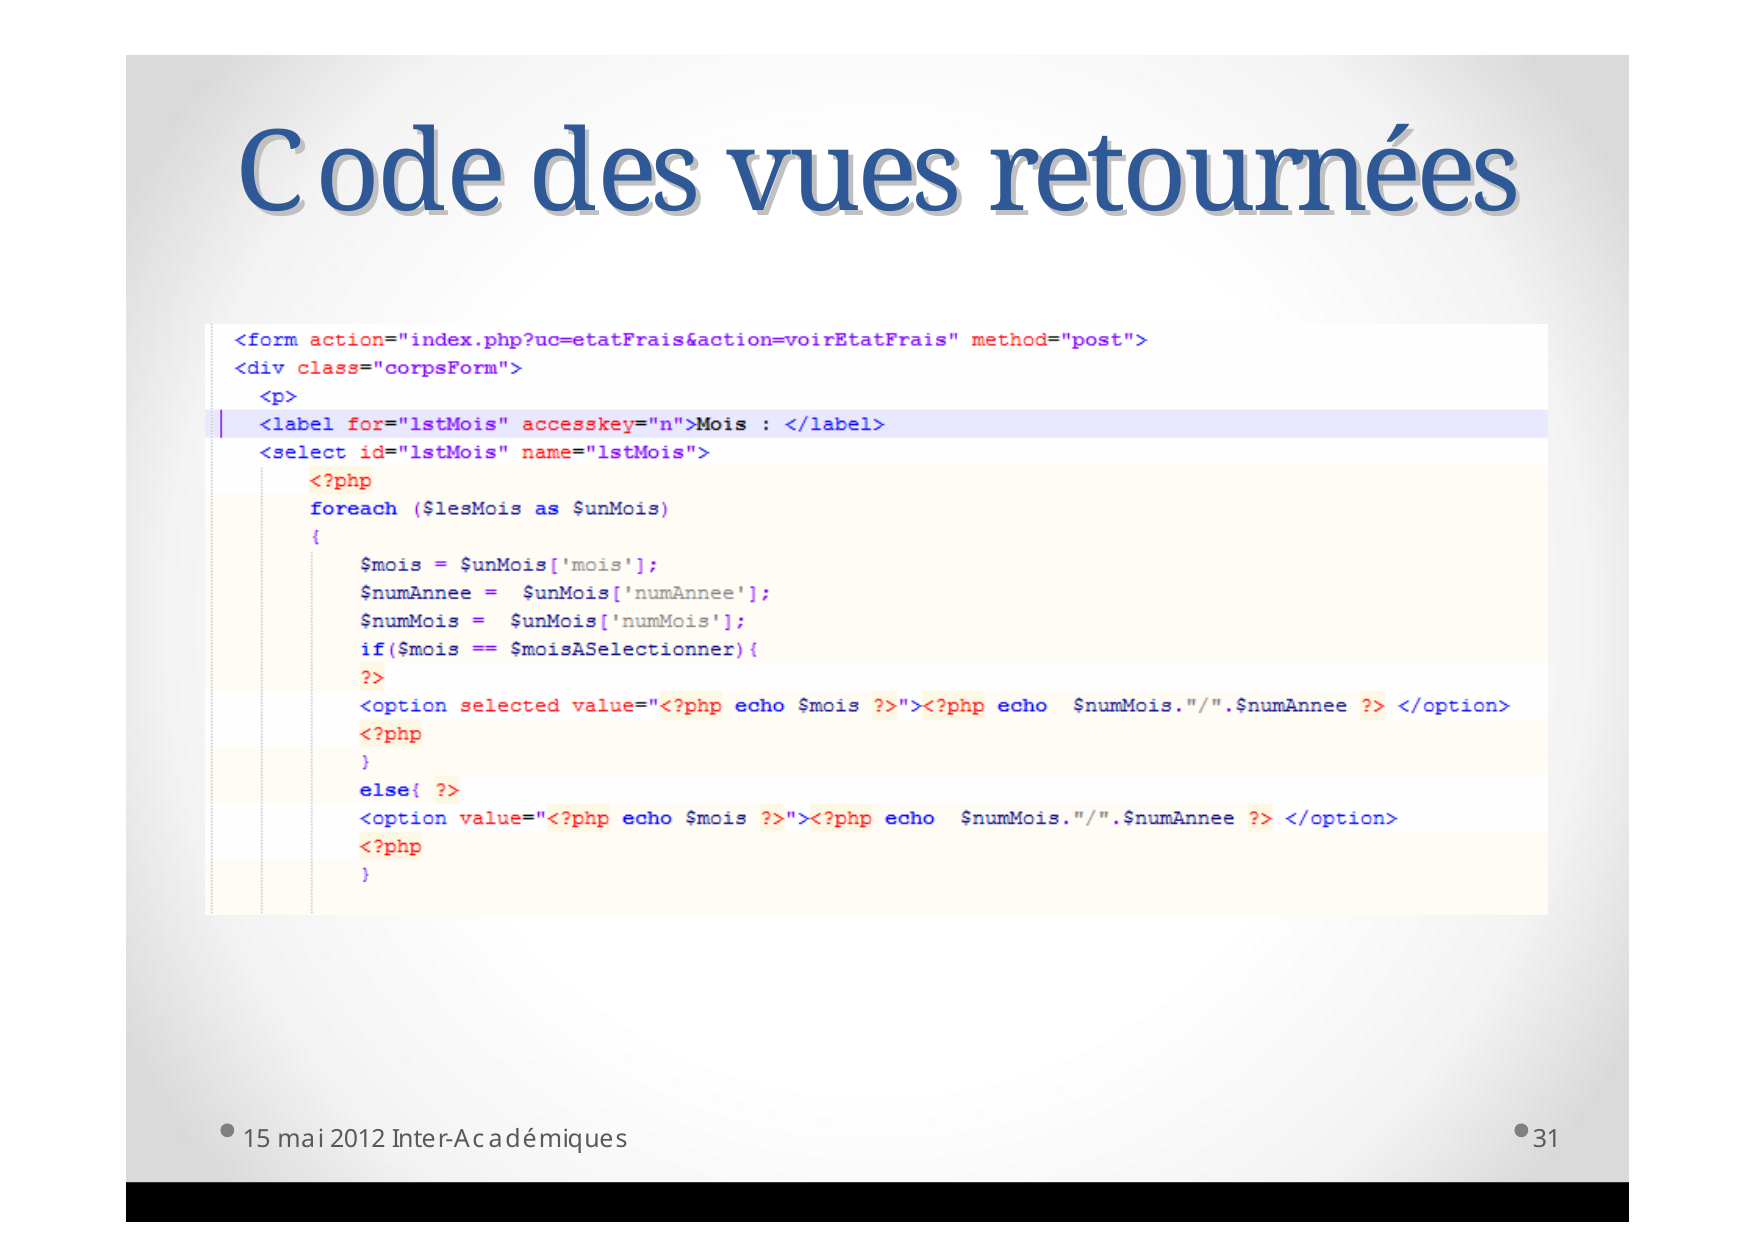

C
o
d
e
d
e
s
v
u
e
s
r
e
t
o
u
r
n
é
e
s
C
o
d
e
d
e
s
v
u
e
s
r
e
t
o
u
r
n
é
e
s
1
5
m
a
i
2
0
1
2
I
n
t
e
r
-
A
c
a
d
é
m
i
q
u
e
s
3
1